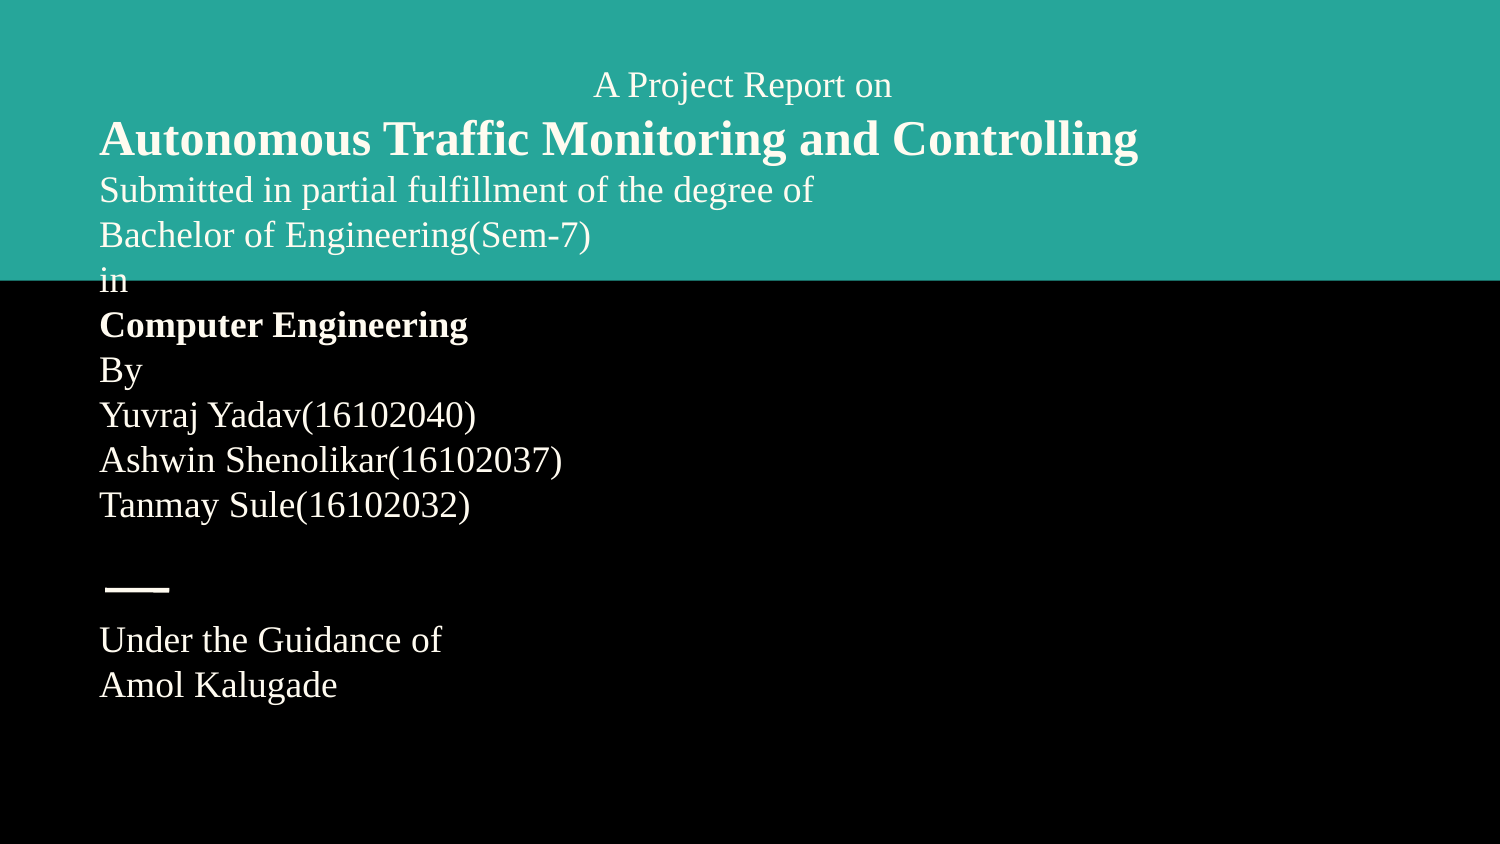

# A Project Report on Autonomous Traffic Monitoring and Controlling Submitted in partial fulfillment of the degree of Bachelor of Engineering(Sem-7) in Computer Engineering By Yuvraj Yadav(16102040) Ashwin Shenolikar(16102037) Tanmay Sule(16102032) Under the Guidance of Amol Kalugade